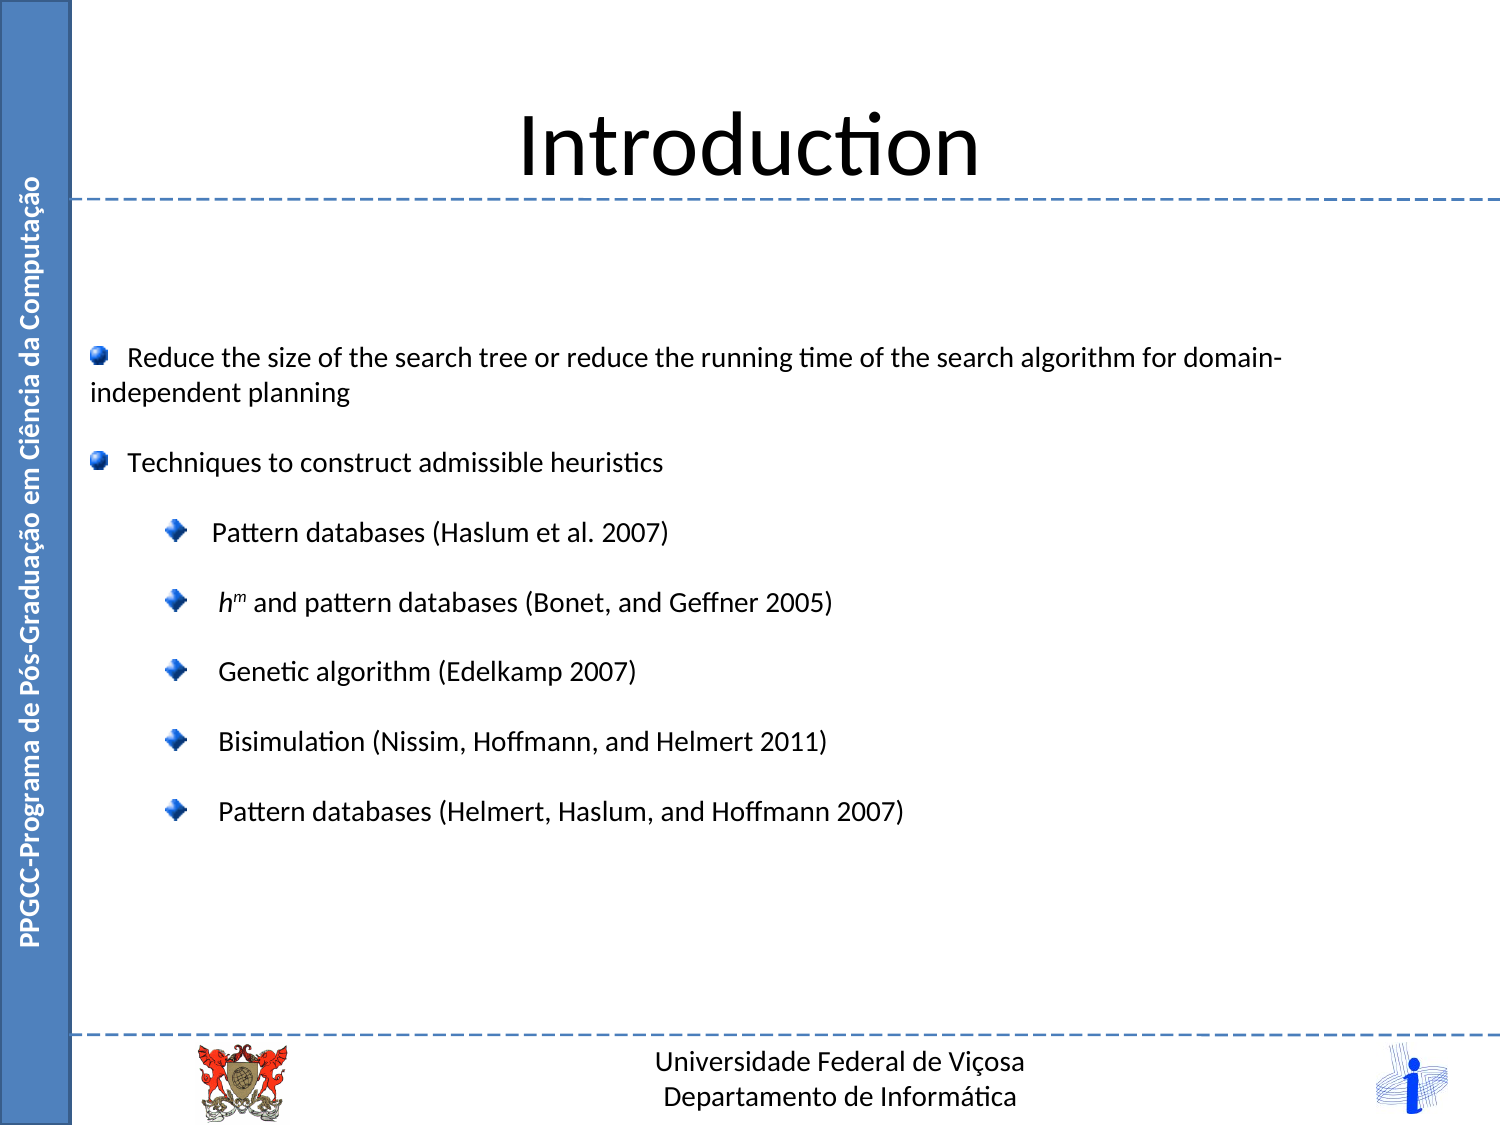

Introduction
 Reduce the size of the search tree or reduce the running time of the search algorithm for domain-independent planning
 Techniques to construct admissible heuristics
Pattern databases (Haslum et al. 2007)
 hm and pattern databases (Bonet, and Geffner 2005)
 Genetic algorithm (Edelkamp 2007)
 Bisimulation (Nissim, Hoffmann, and Helmert 2011)
 Pattern databases (Helmert, Haslum, and Hoffmann 2007)
PPGCC-Programa de Pós-Graduação em Ciência da Computação
Universidade Federal de Viçosa
Departamento de Informática